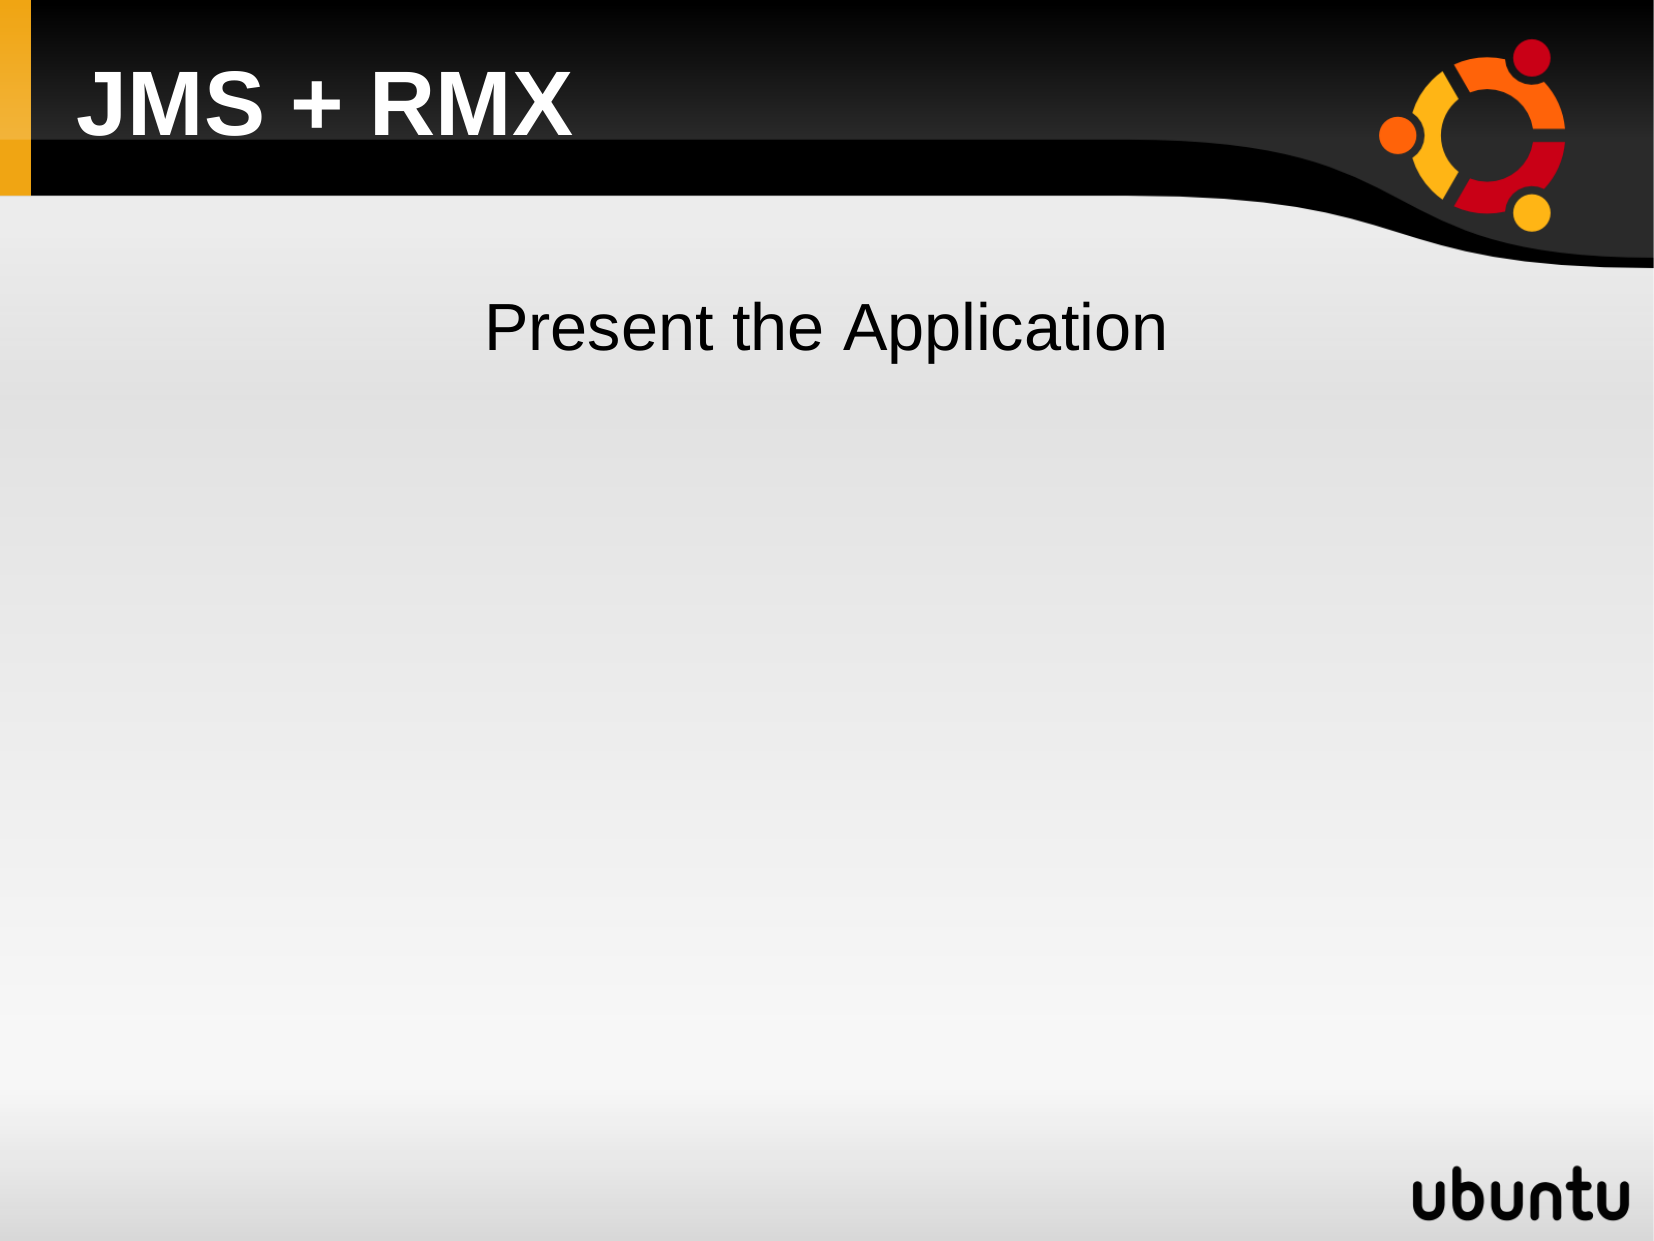

# JMS + RMX
Present the Application